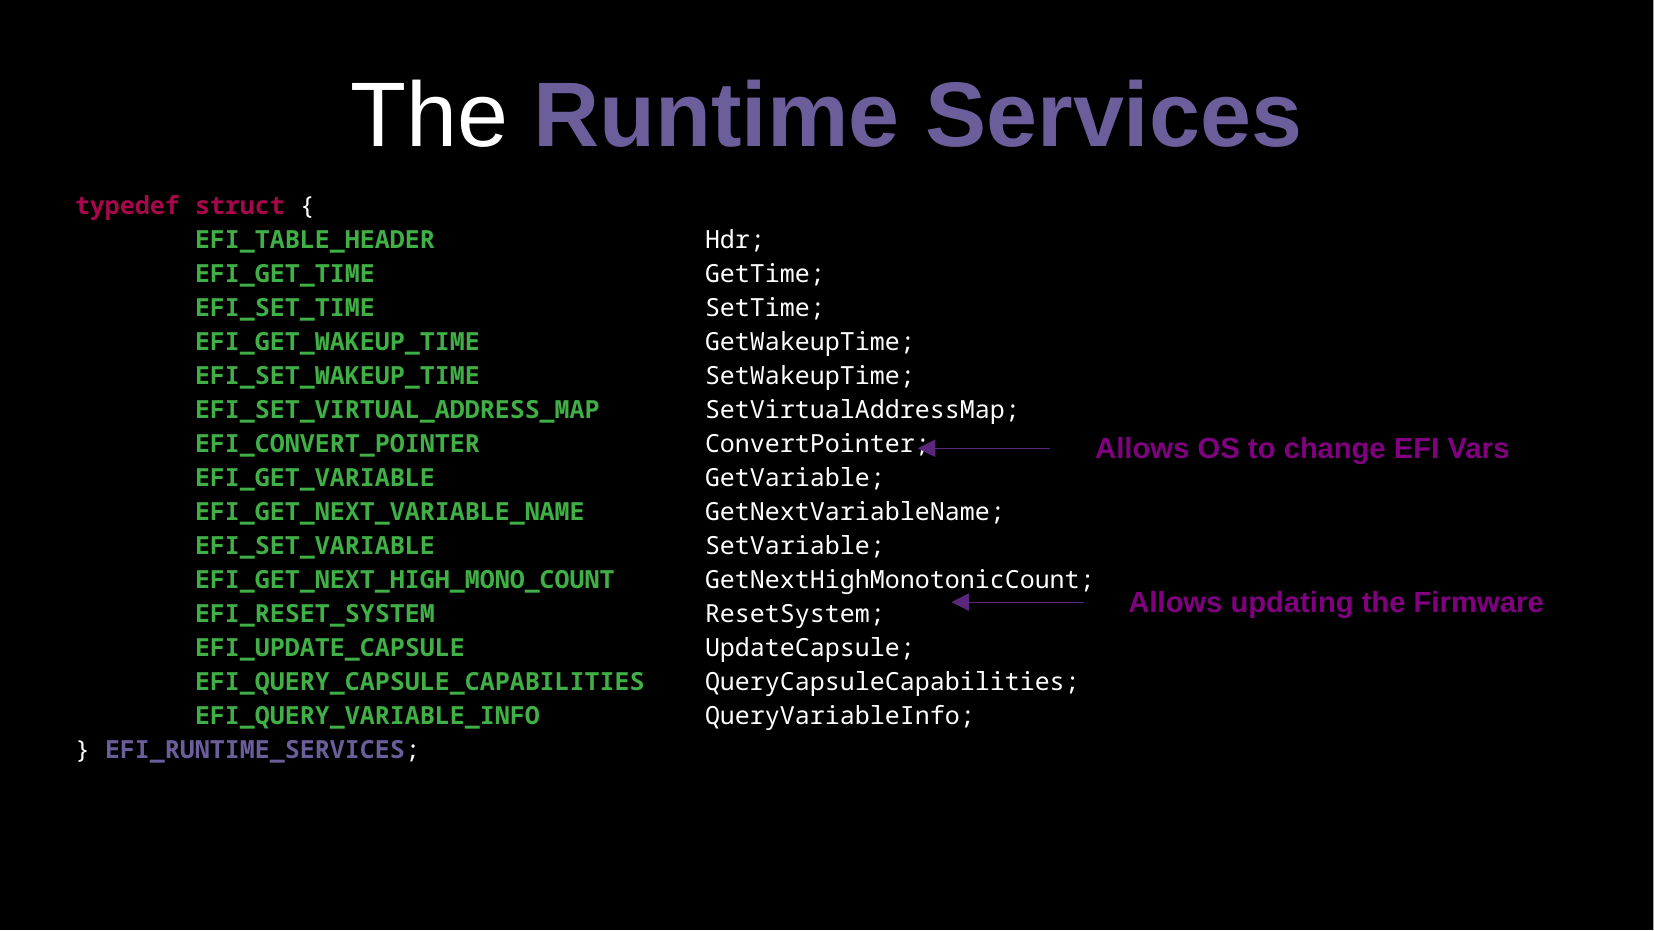

# The Runtime Services
typedef struct {
 EFI_TABLE_HEADER Hdr;
 EFI_GET_TIME GetTime;
 EFI_SET_TIME SetTime;
 EFI_GET_WAKEUP_TIME GetWakeupTime;
 EFI_SET_WAKEUP_TIME SetWakeupTime;
 EFI_SET_VIRTUAL_ADDRESS_MAP SetVirtualAddressMap;
 EFI_CONVERT_POINTER ConvertPointer;
 EFI_GET_VARIABLE GetVariable;
 EFI_GET_NEXT_VARIABLE_NAME GetNextVariableName;
 EFI_SET_VARIABLE SetVariable;
 EFI_GET_NEXT_HIGH_MONO_COUNT GetNextHighMonotonicCount;
 EFI_RESET_SYSTEM ResetSystem;
 EFI_UPDATE_CAPSULE UpdateCapsule;
 EFI_QUERY_CAPSULE_CAPABILITIES QueryCapsuleCapabilities;
 EFI_QUERY_VARIABLE_INFO QueryVariableInfo;
} EFI_RUNTIME_SERVICES;
Allows OS to change EFI Vars
Allows updating the Firmware